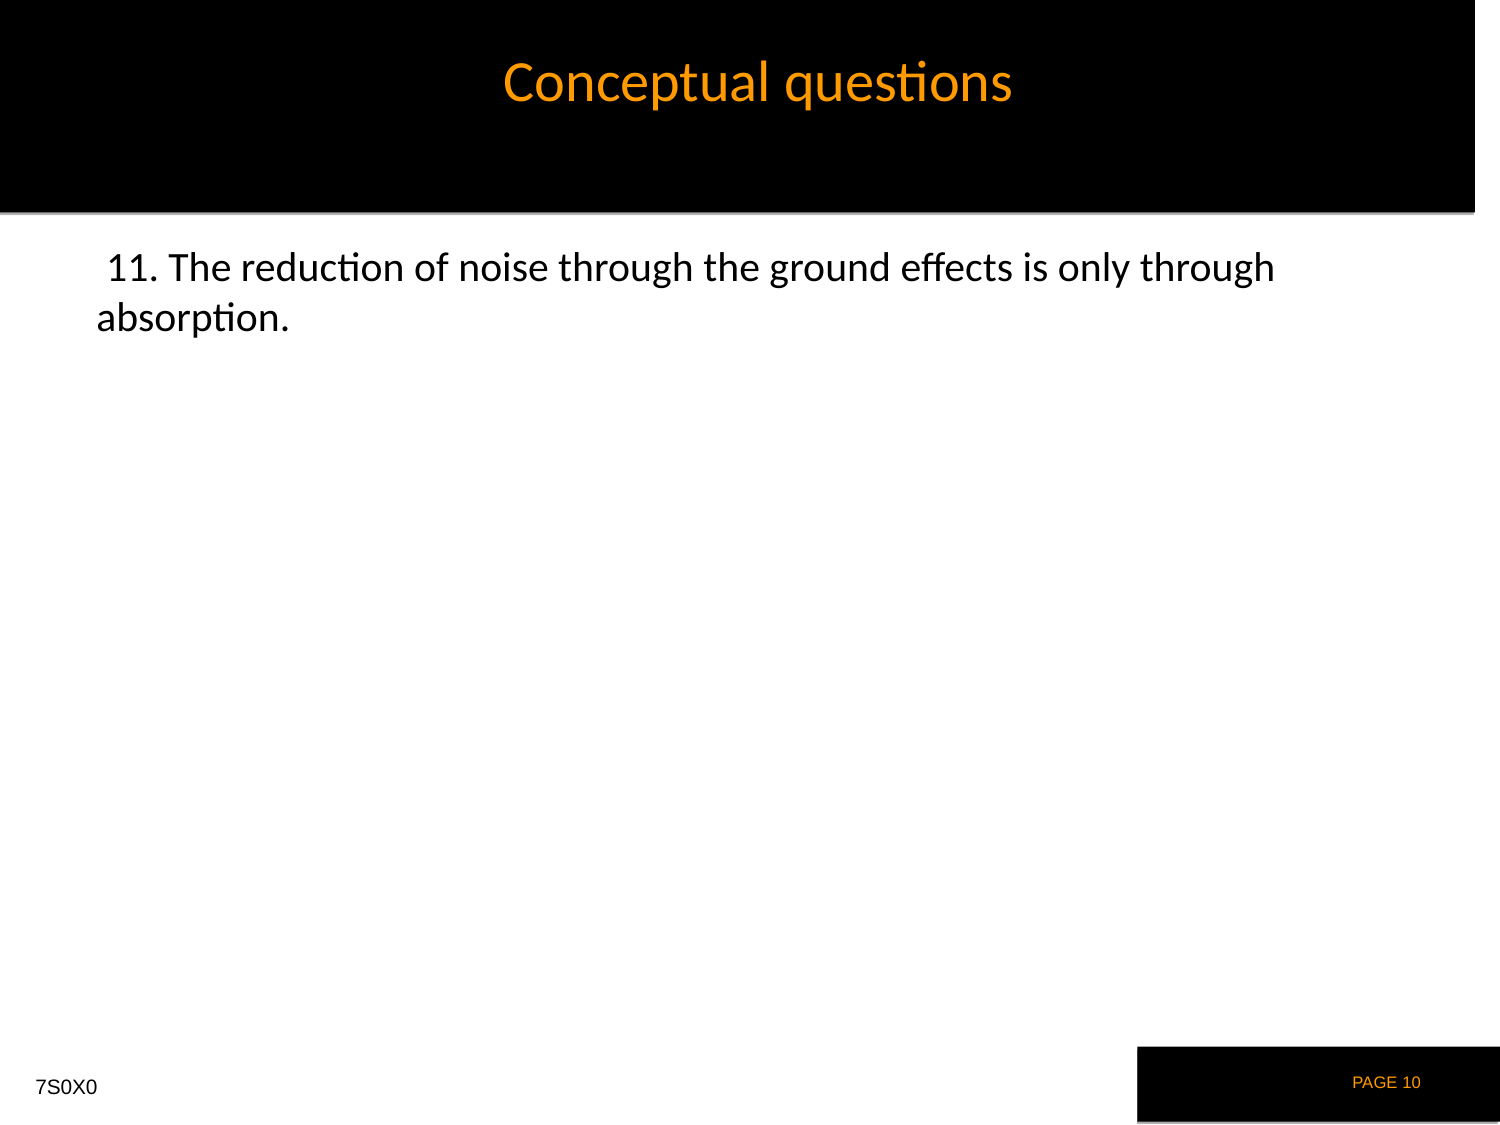

# Conceptual questions
 11. The reduction of noise through the ground effects is only through absorption.
PAGE 10
7S0X0
2017/02/09
PAGE